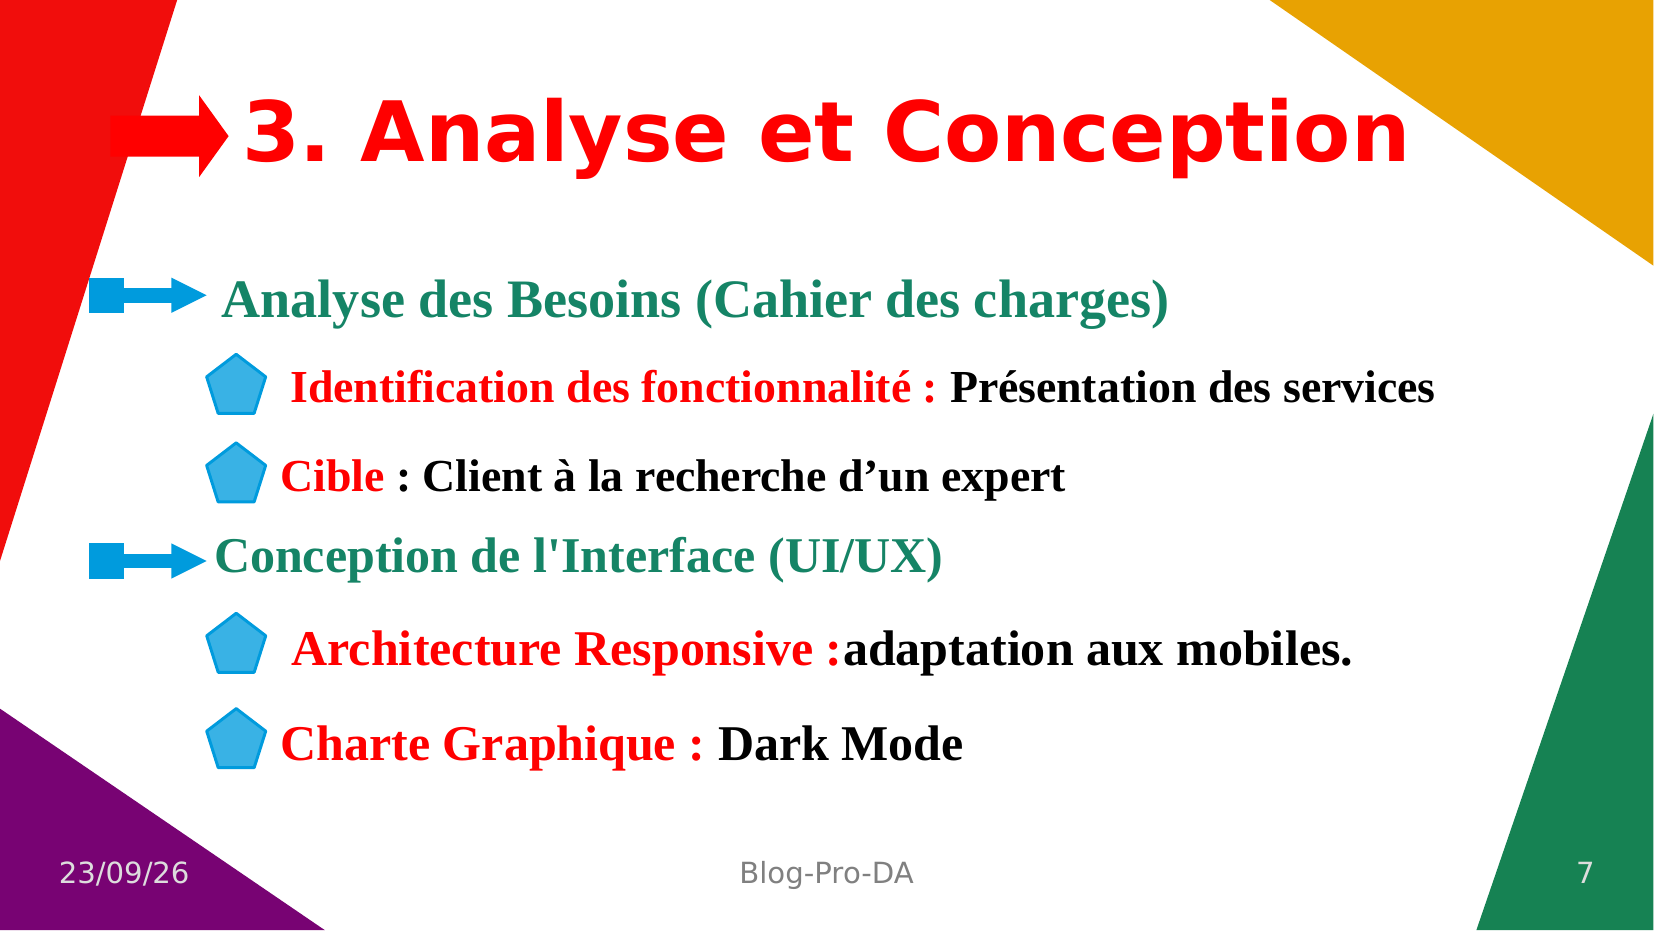

# 3. Analyse et Conception
Analyse des Besoins (Cahier des charges)
Identification des fonctionnalité : Présentation des services
Cible : Client à la recherche d’un expert
Conception de l'Interface (UI/UX)
Architecture Responsive :adaptation aux mobiles.
Charte Graphique : Dark Mode
Blog-Pro-DA
7